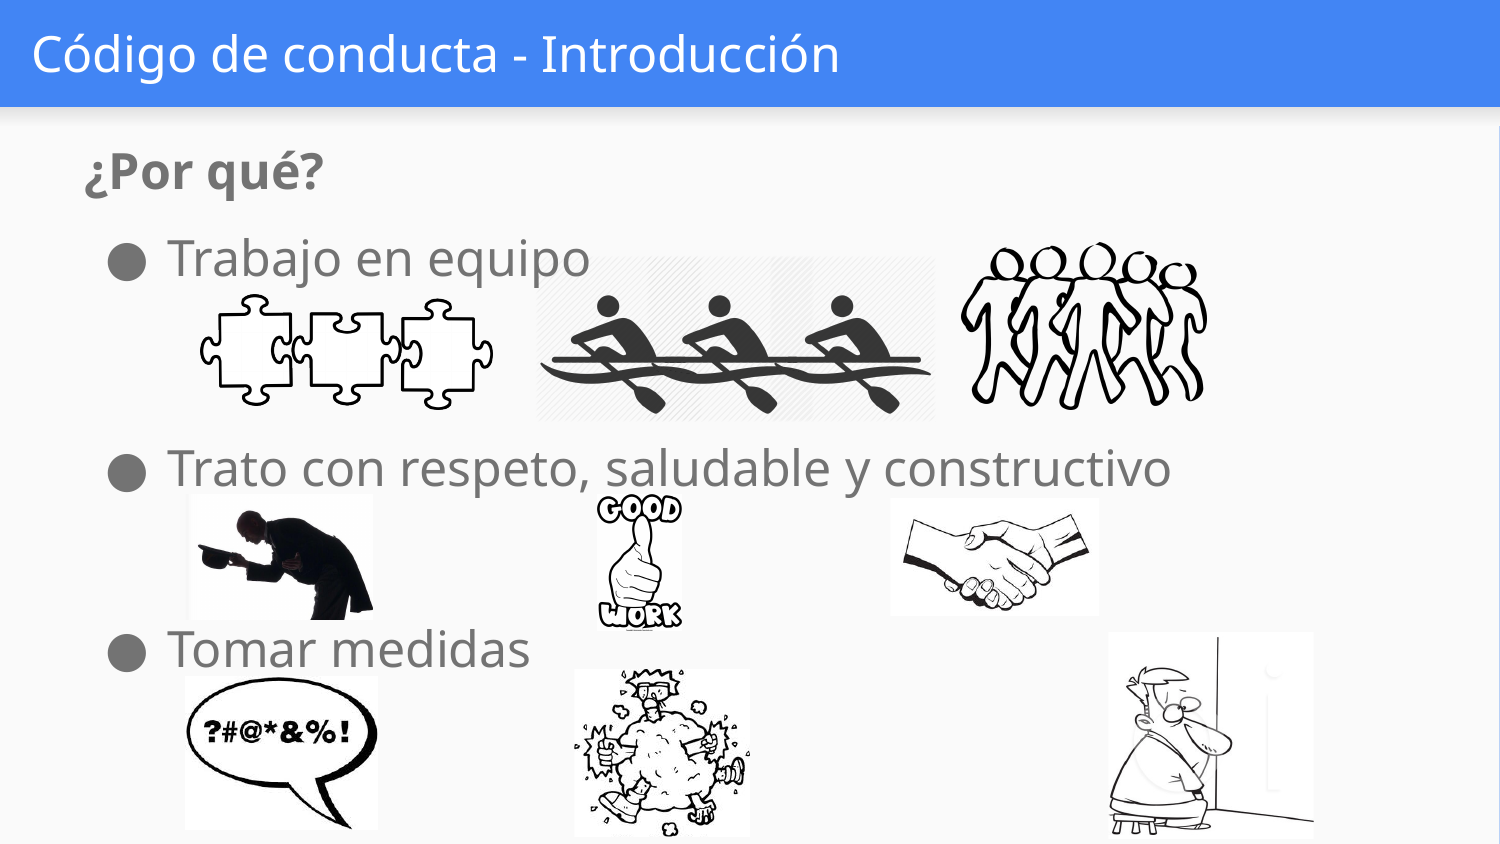

# Código de conducta - Introducción
¿Por qué?
Trabajo en equipo
Trato con respeto, saludable y constructivo
Tomar medidas